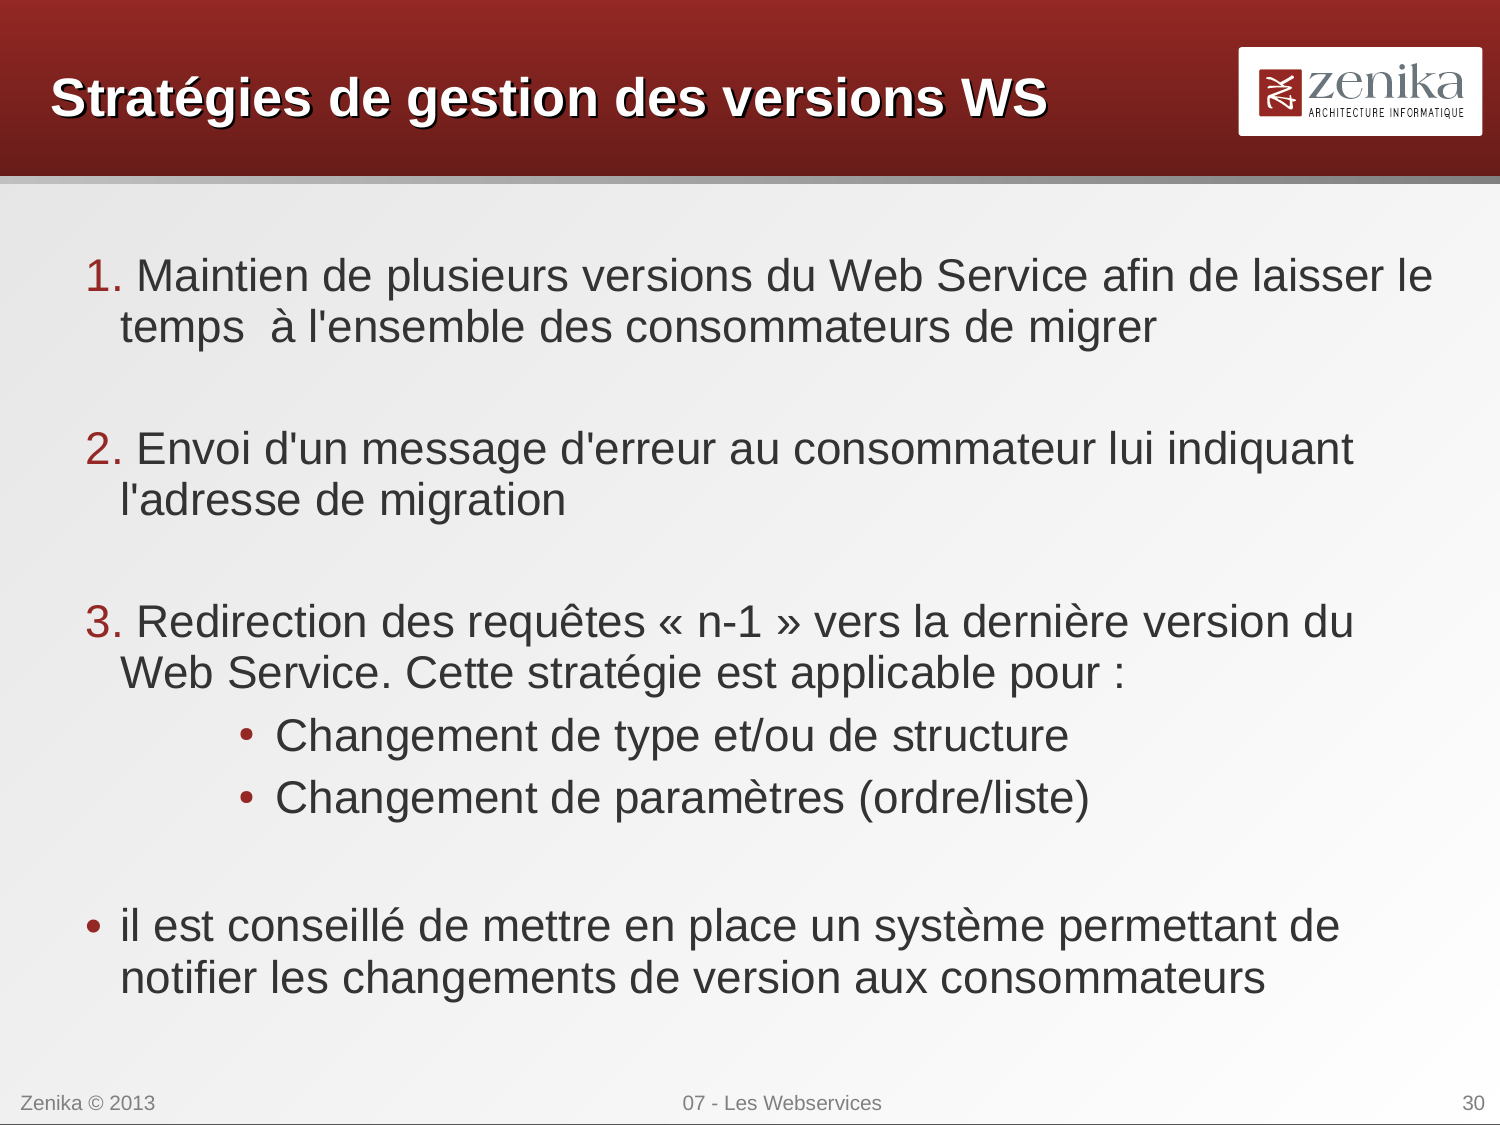

# Stratégies de gestion des versions WS
 Maintien de plusieurs versions du Web Service afin de laisser le temps à l'ensemble des consommateurs de migrer
 Envoi d'un message d'erreur au consommateur lui indiquant l'adresse de migration
 Redirection des requêtes « n-1 » vers la dernière version du Web Service. Cette stratégie est applicable pour :
Changement de type et/ou de structure
Changement de paramètres (ordre/liste)
il est conseillé de mettre en place un système permettant de notifier les changements de version aux consommateurs